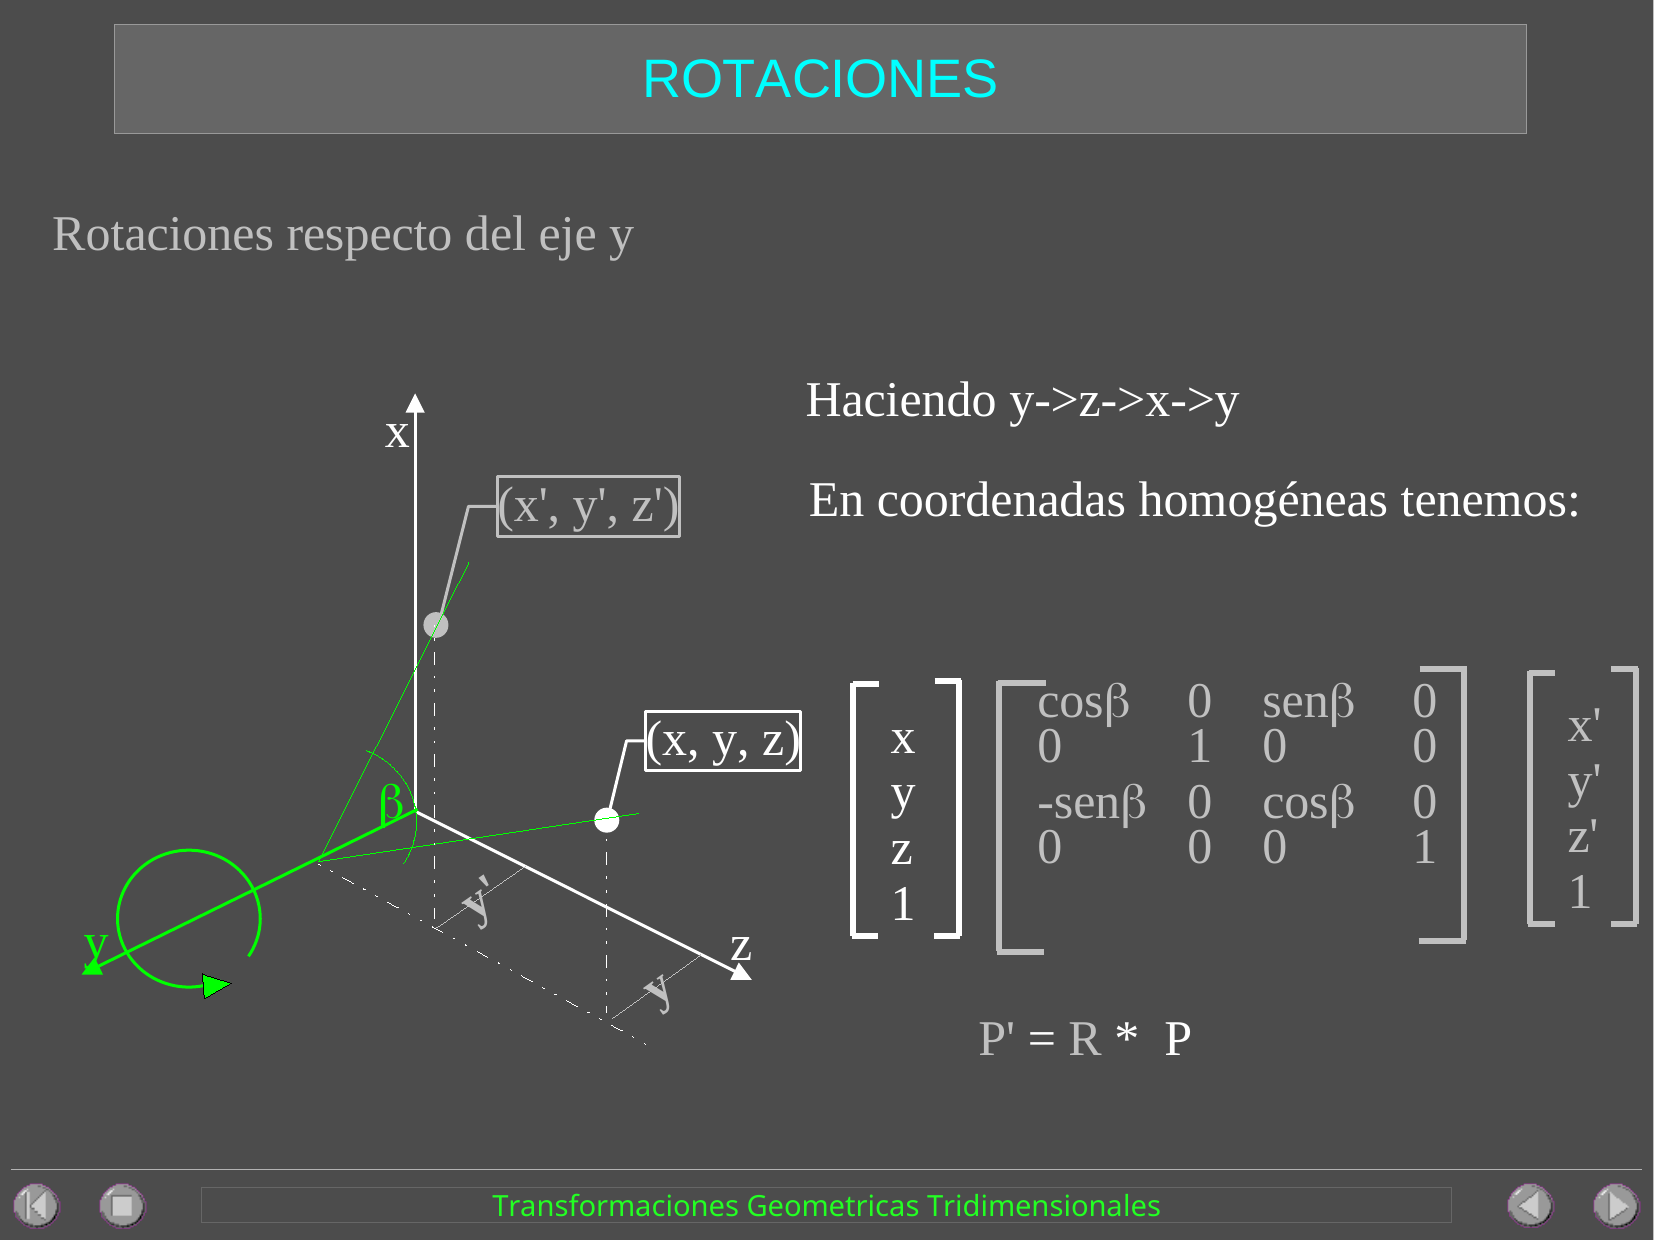

# ROTACIONES
Rotaciones respecto del eje y
Haciendo y->z->x->y
x
z
En coordenadas homogéneas tenemos:
b
y'
y
cosb	0	senb	0
0		1	0		0
-senb	0	cosb	0
0		0	0		1
x'
y'
z'
1
x
y
z
1
y
P' = R * P